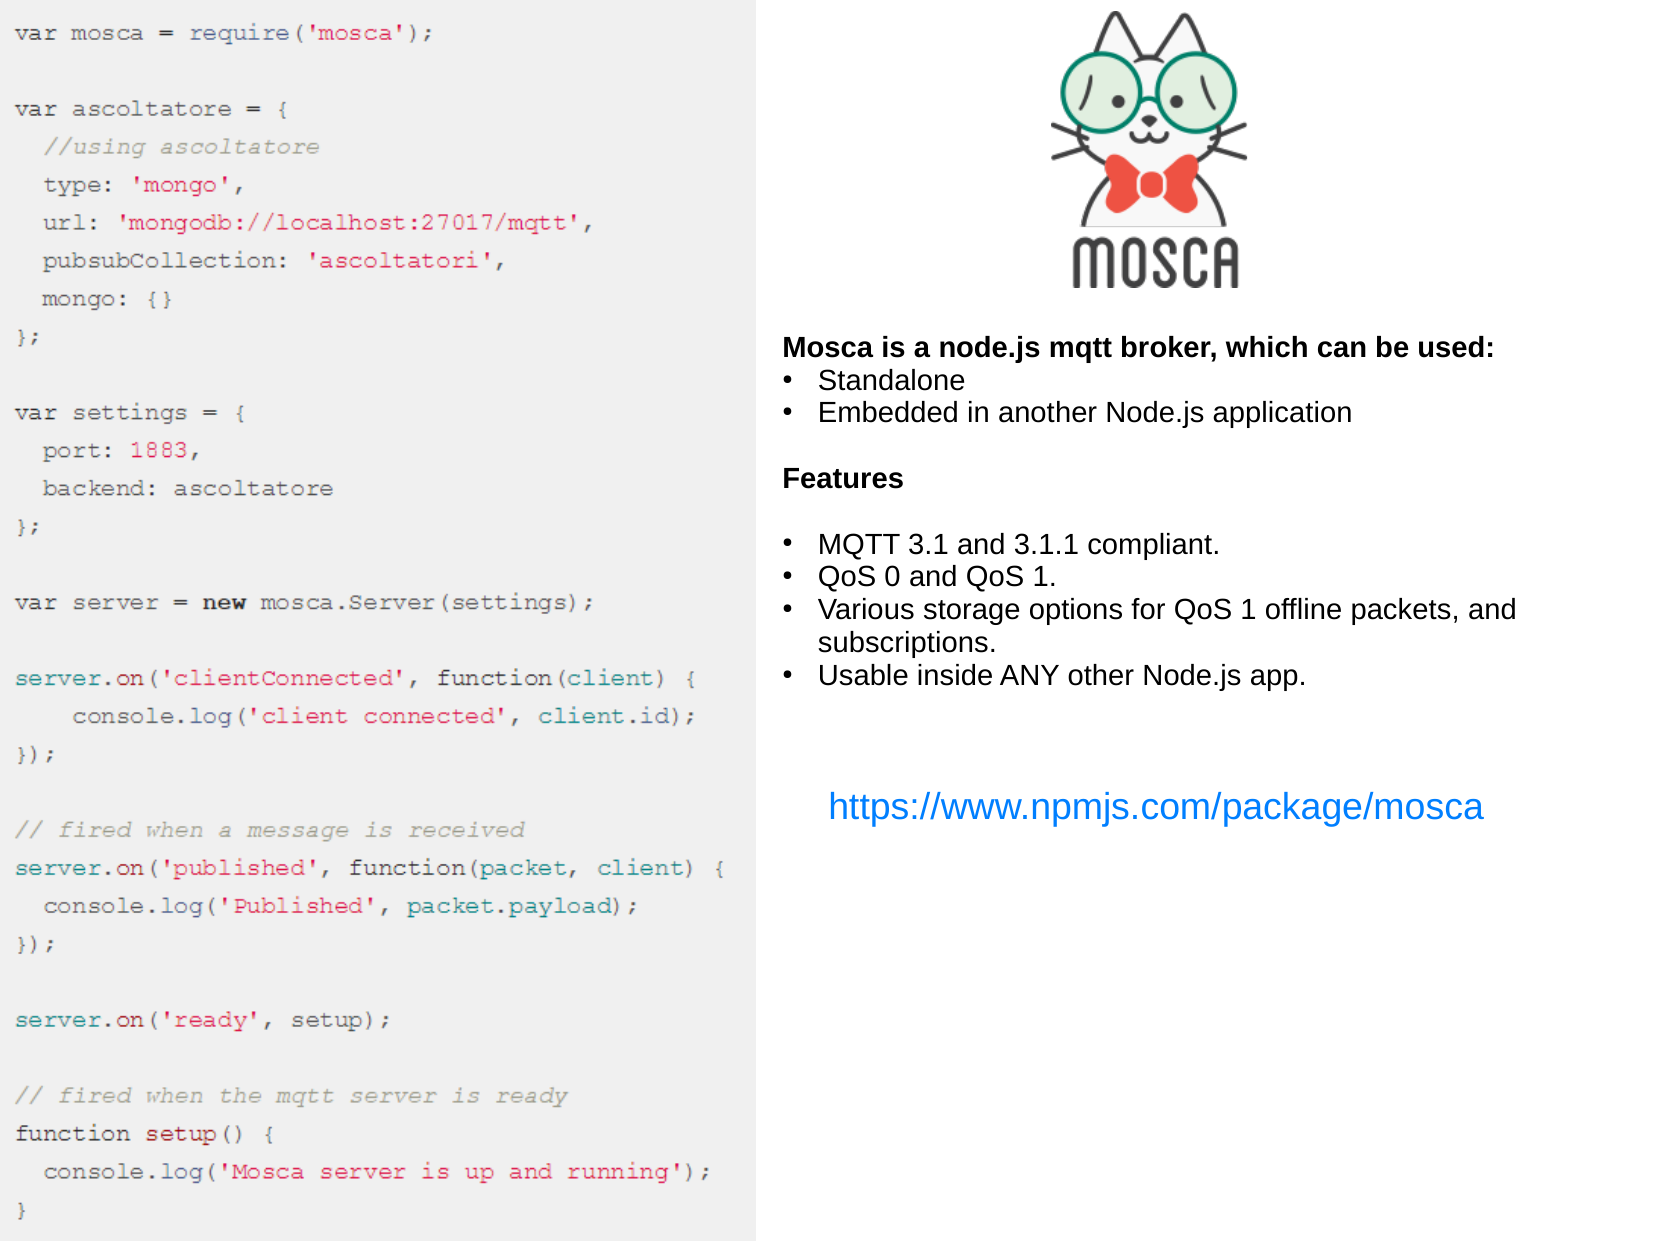

Mosca is a node.js mqtt broker, which can be used:
Standalone
Embedded in another Node.js application
Features
MQTT 3.1 and 3.1.1 compliant.
QoS 0 and QoS 1.
Various storage options for QoS 1 offline packets, and subscriptions.
Usable inside ANY other Node.js app.
https://www.npmjs.com/package/mosca